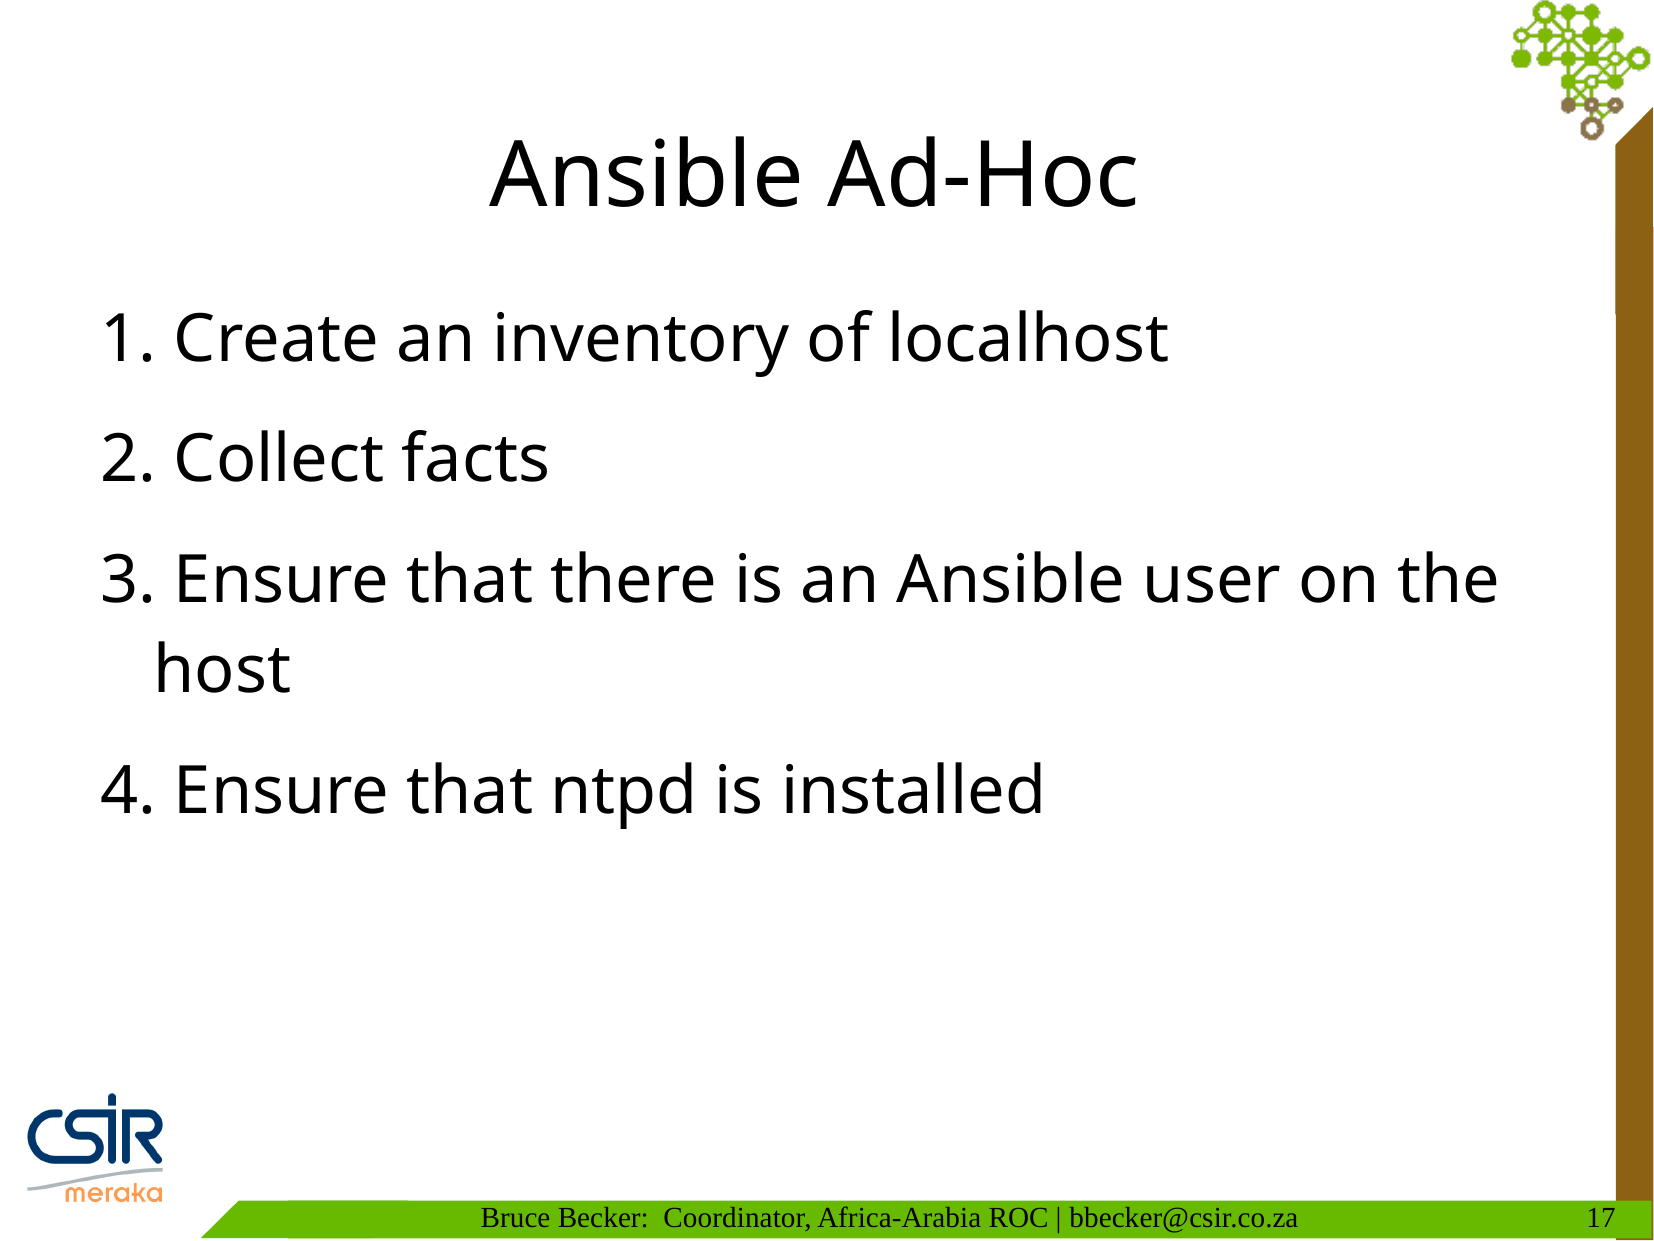

# Ansible Ad-Hoc
 Create an inventory of localhost
 Collect facts
 Ensure that there is an Ansible user on the host
 Ensure that ntpd is installed
17